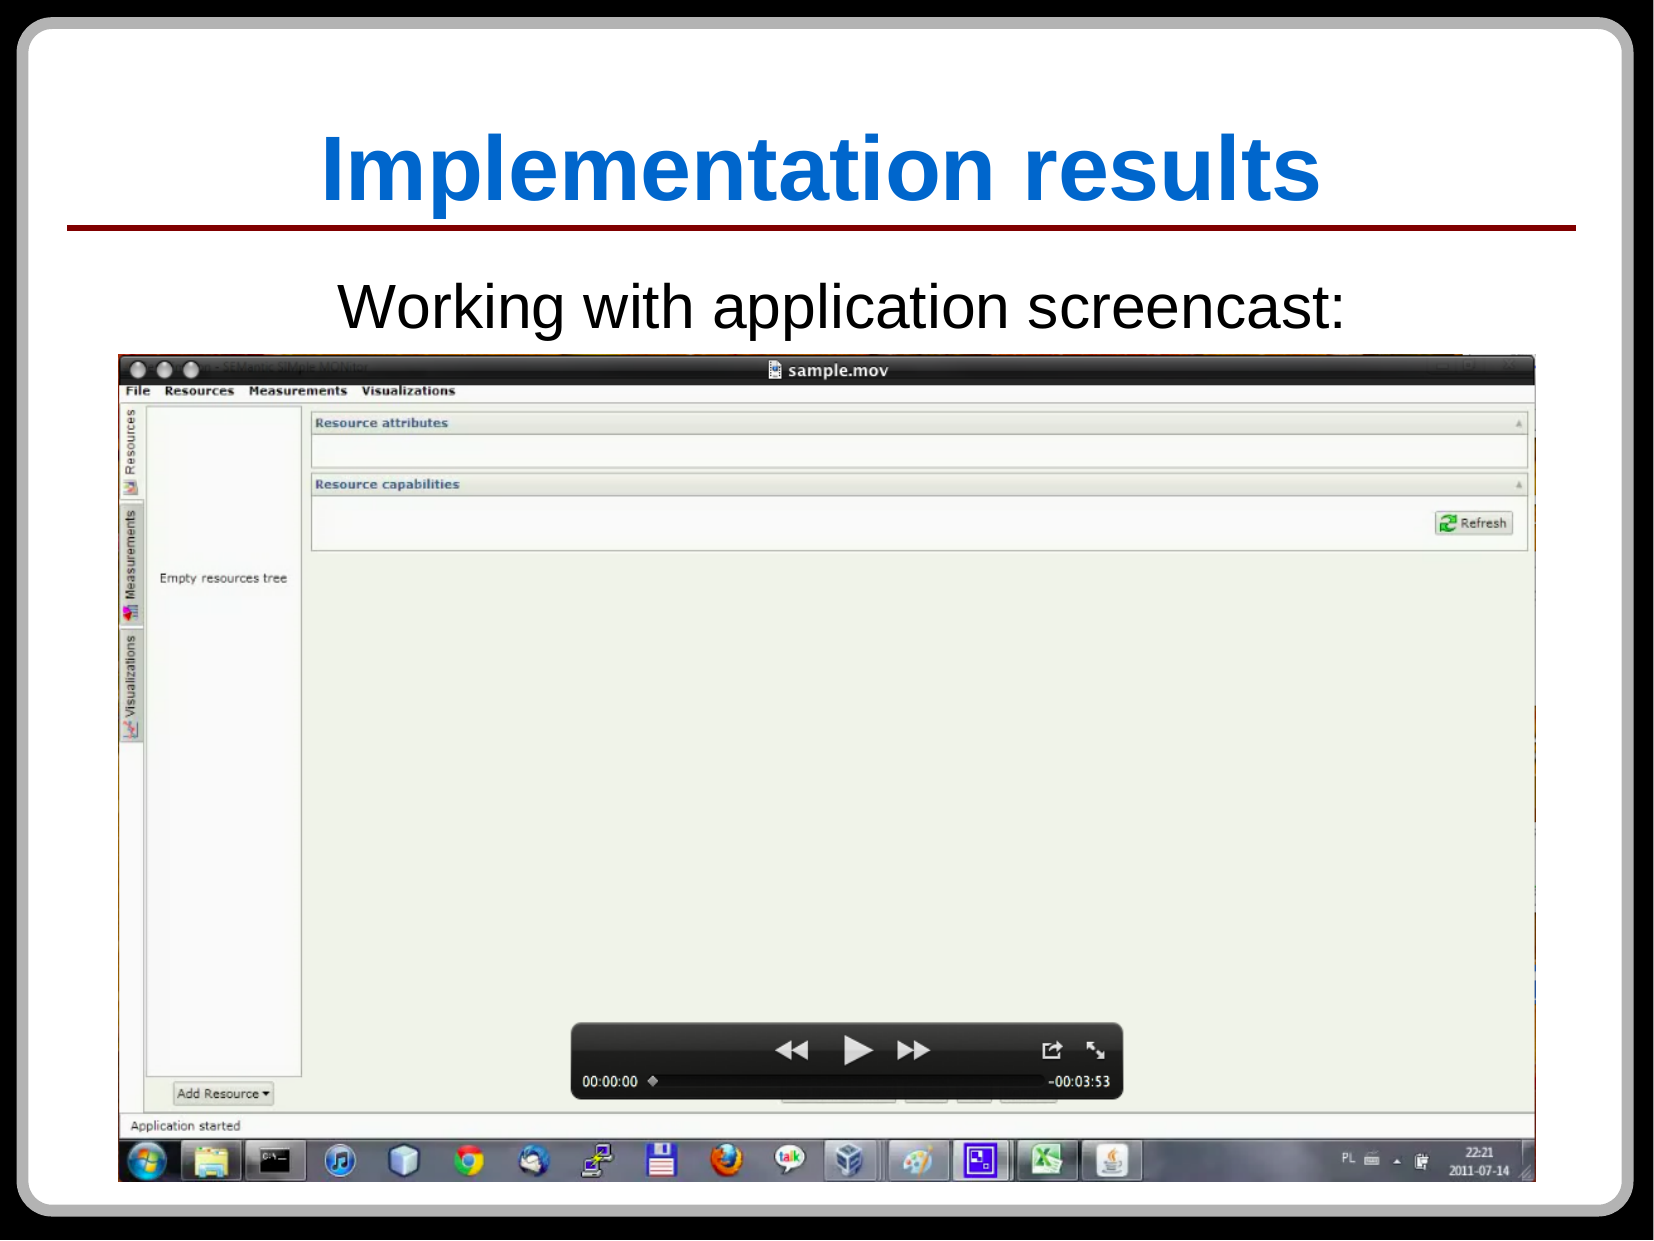

# Implementation results
Working with application screencast: